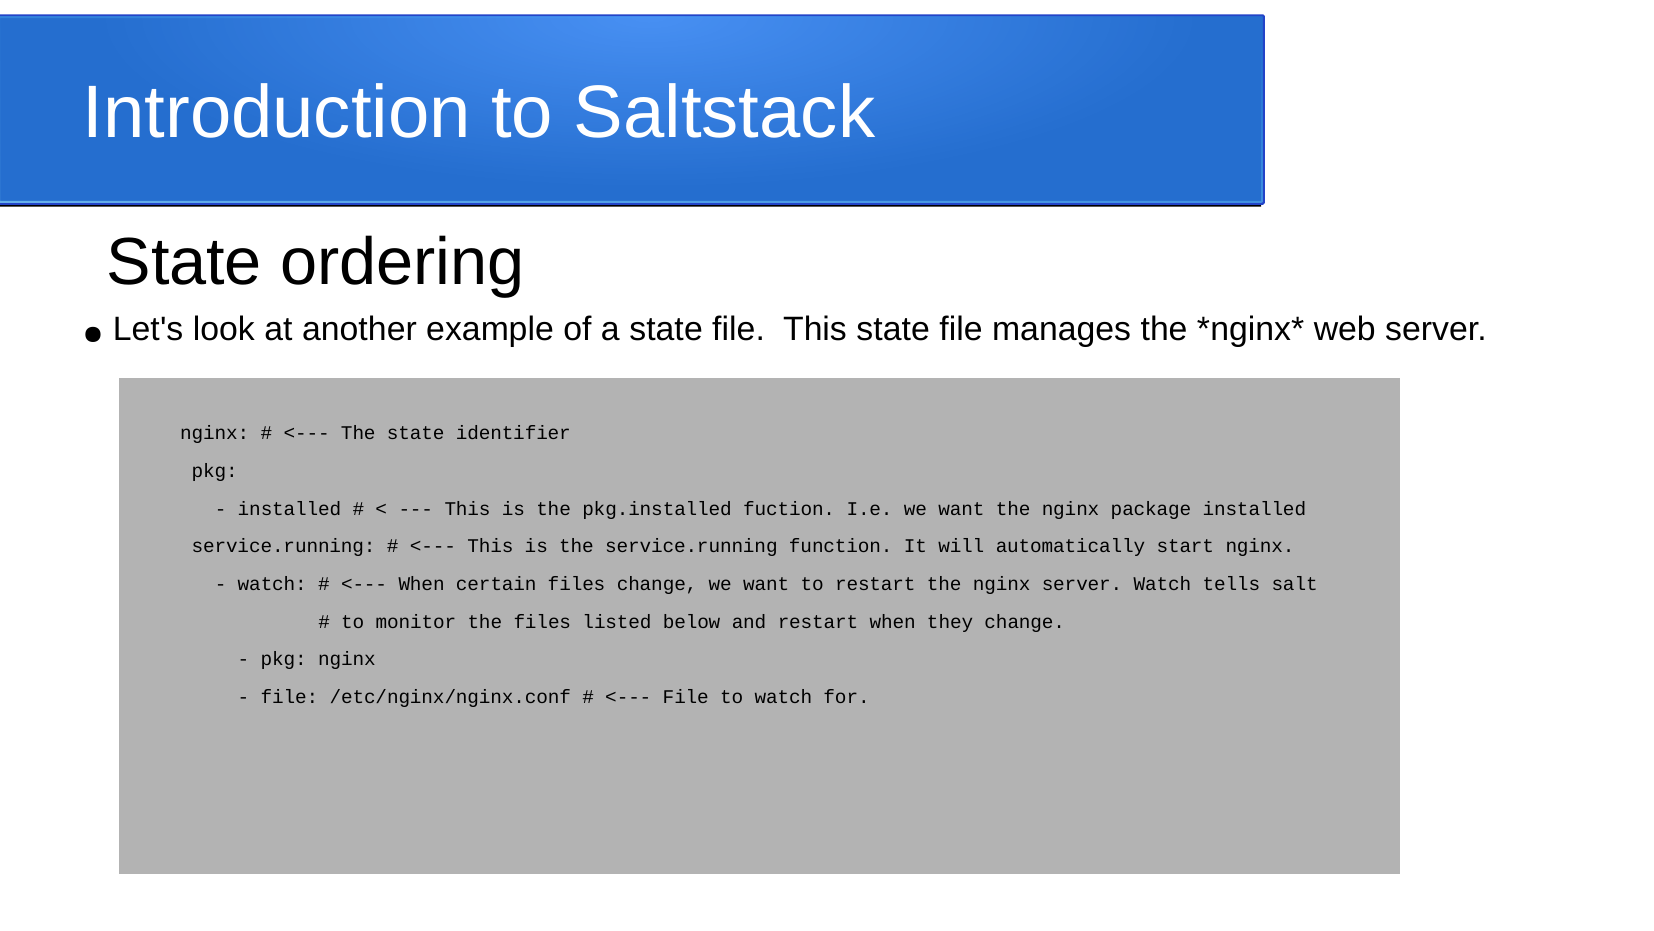

# Introduction to Saltstack
State ordering
 Let's look at another example of a state file. This state file manages the *nginx* web server.
| nginx: # <--- The state identifier pkg: - installed # < --- This is the pkg.installed fuction. I.e. we want the nginx package installed service.running: # <--- This is the service.running function. It will automatically start nginx. - watch: # <--- When certain files change, we want to restart the nginx server. Watch tells salt # to monitor the files listed below and restart when they change. - pkg: nginx - file: /etc/nginx/nginx.conf # <--- File to watch for. |
| --- |